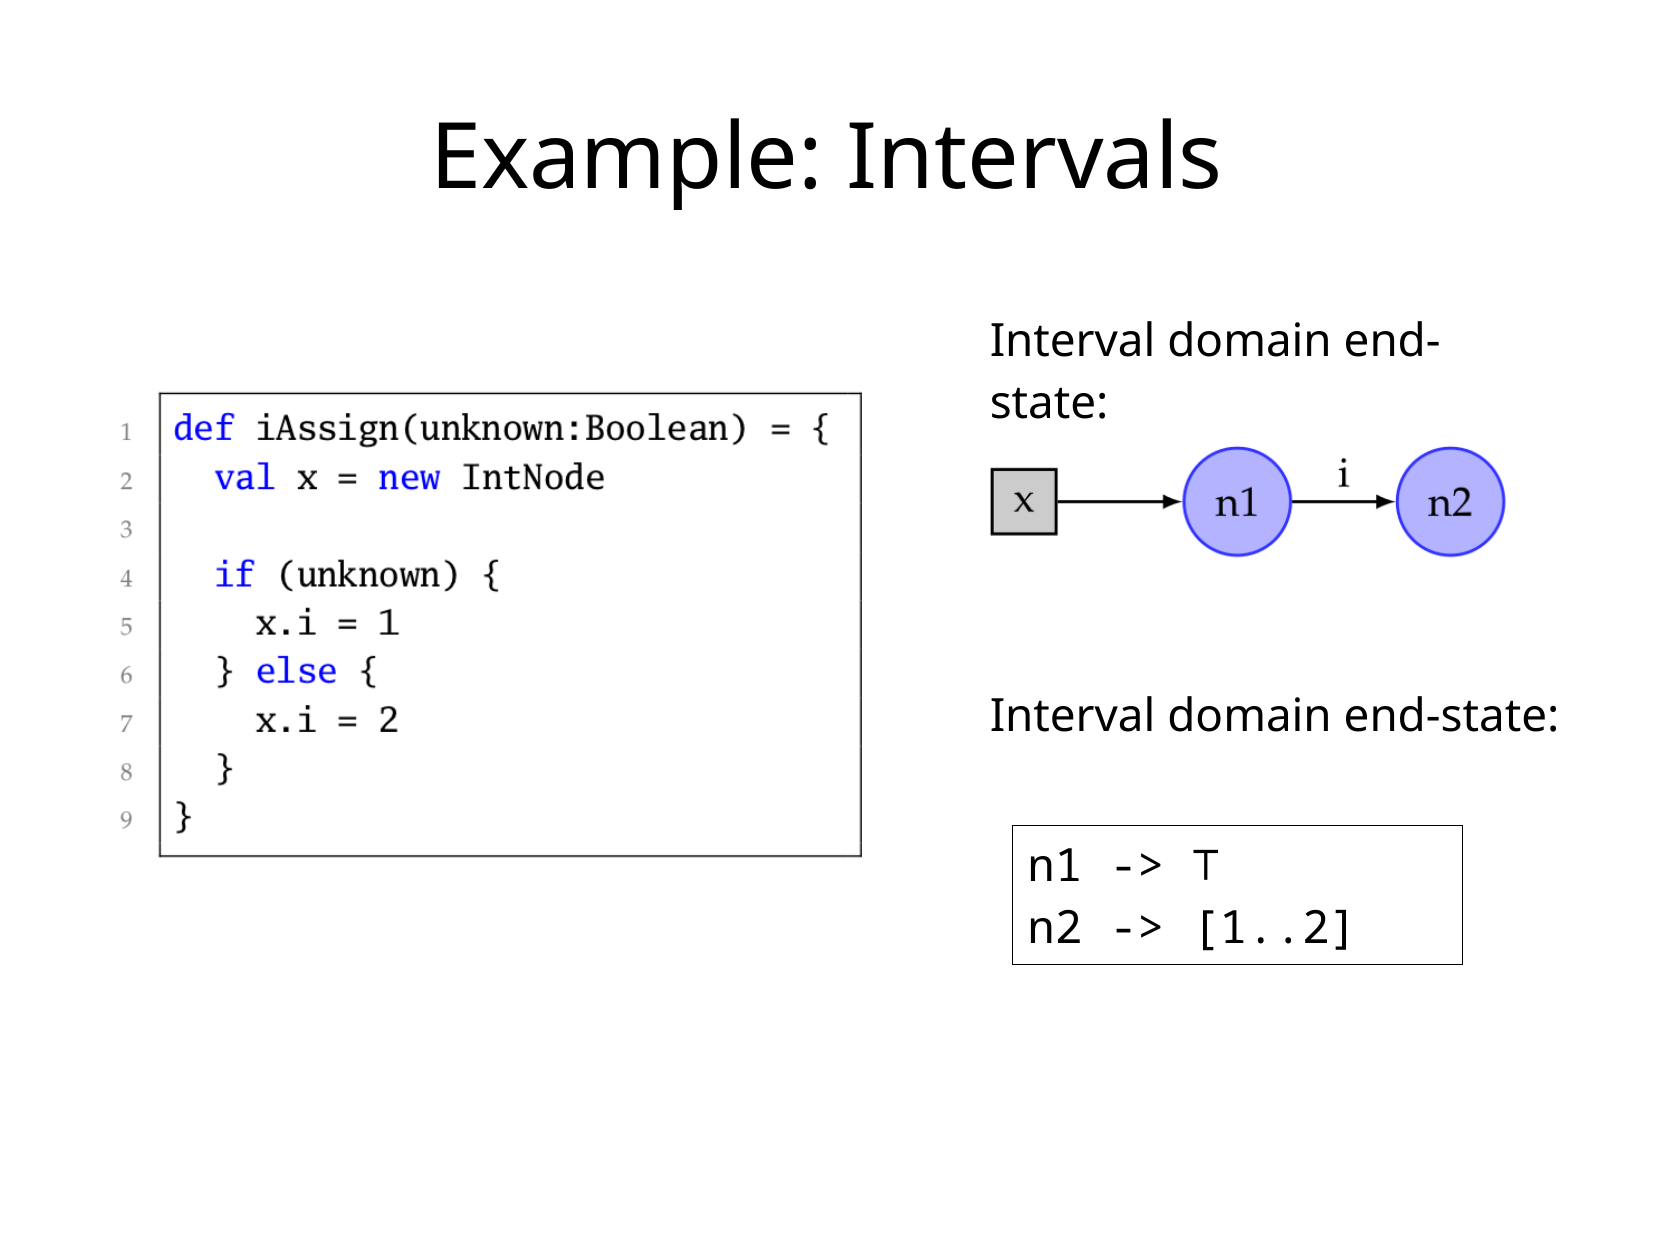

# Example: Intervals
Interval domain end-state:
Interval domain end-state:
n1 -> ⊤
n2 -> [1..2]